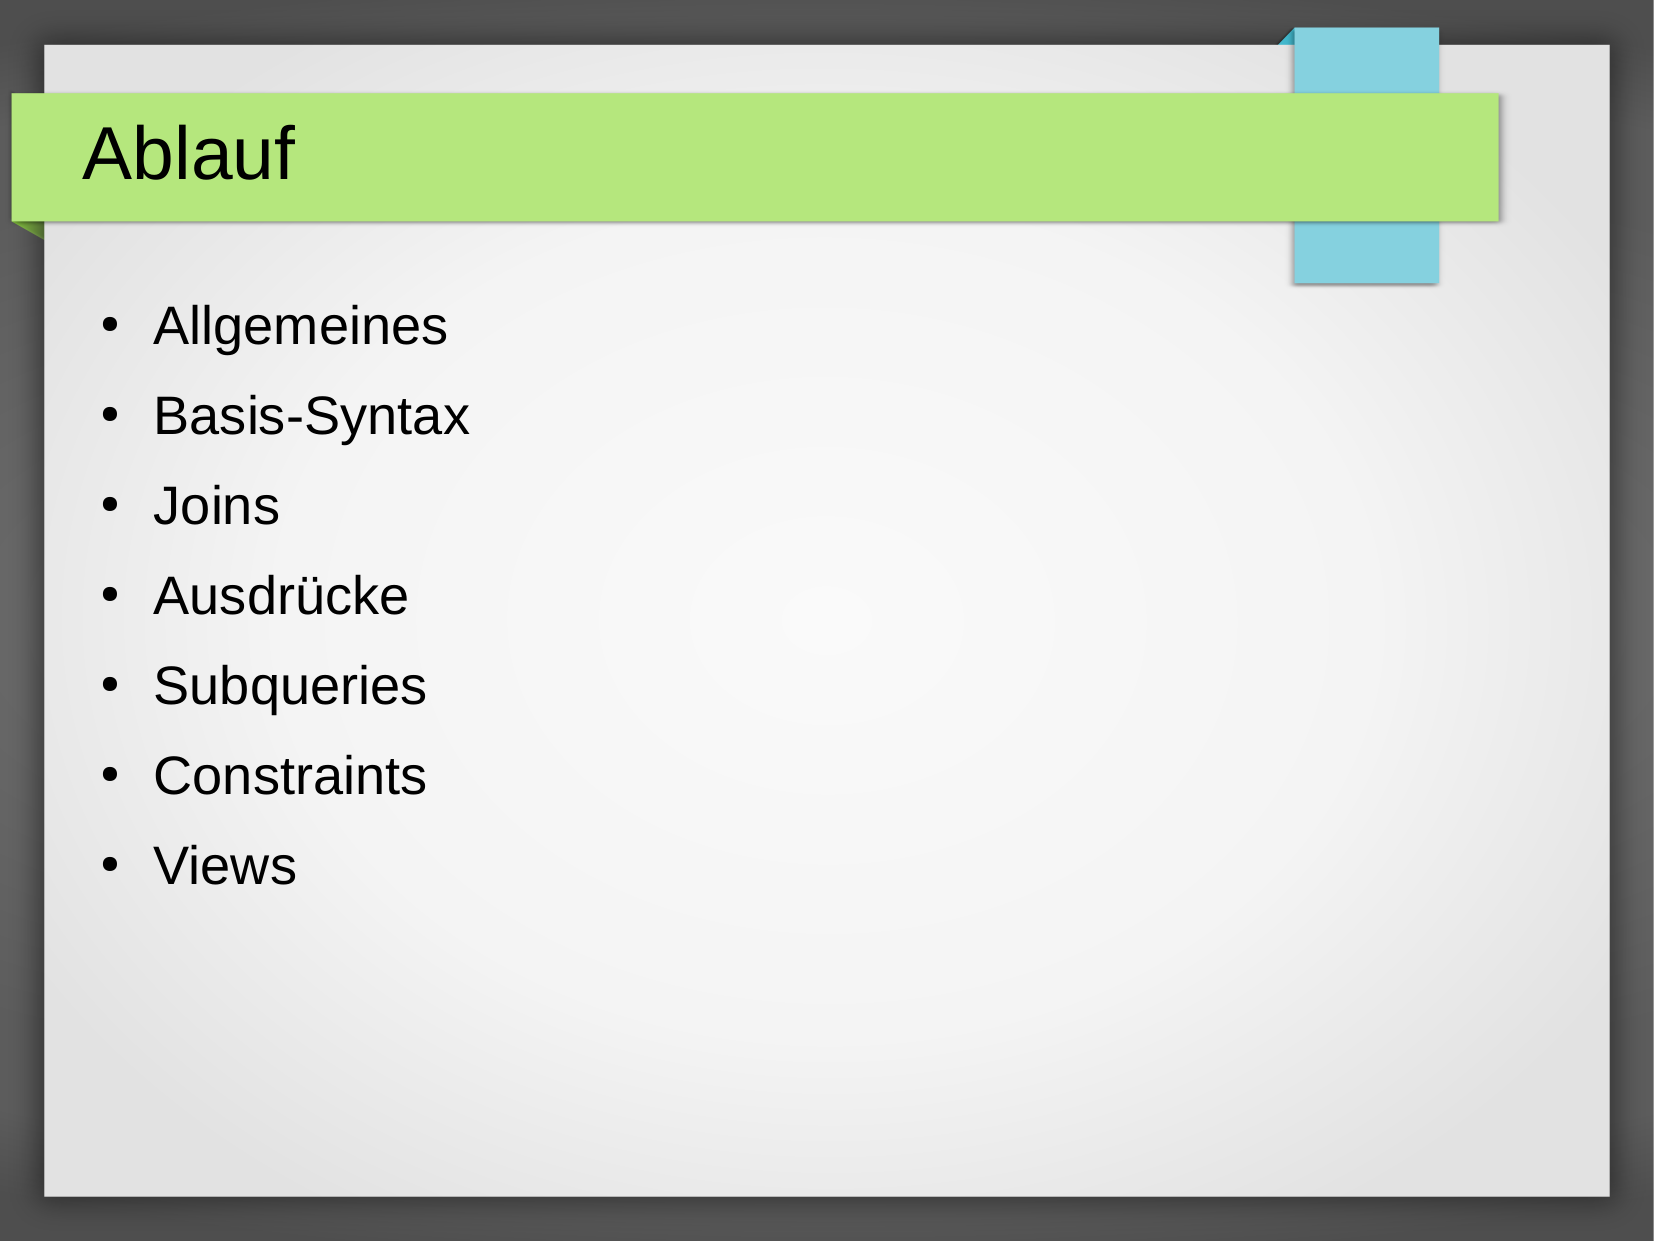

# Ablauf
Allgemeines
Basis-Syntax
Joins
Ausdrücke
Subqueries
Constraints
Views